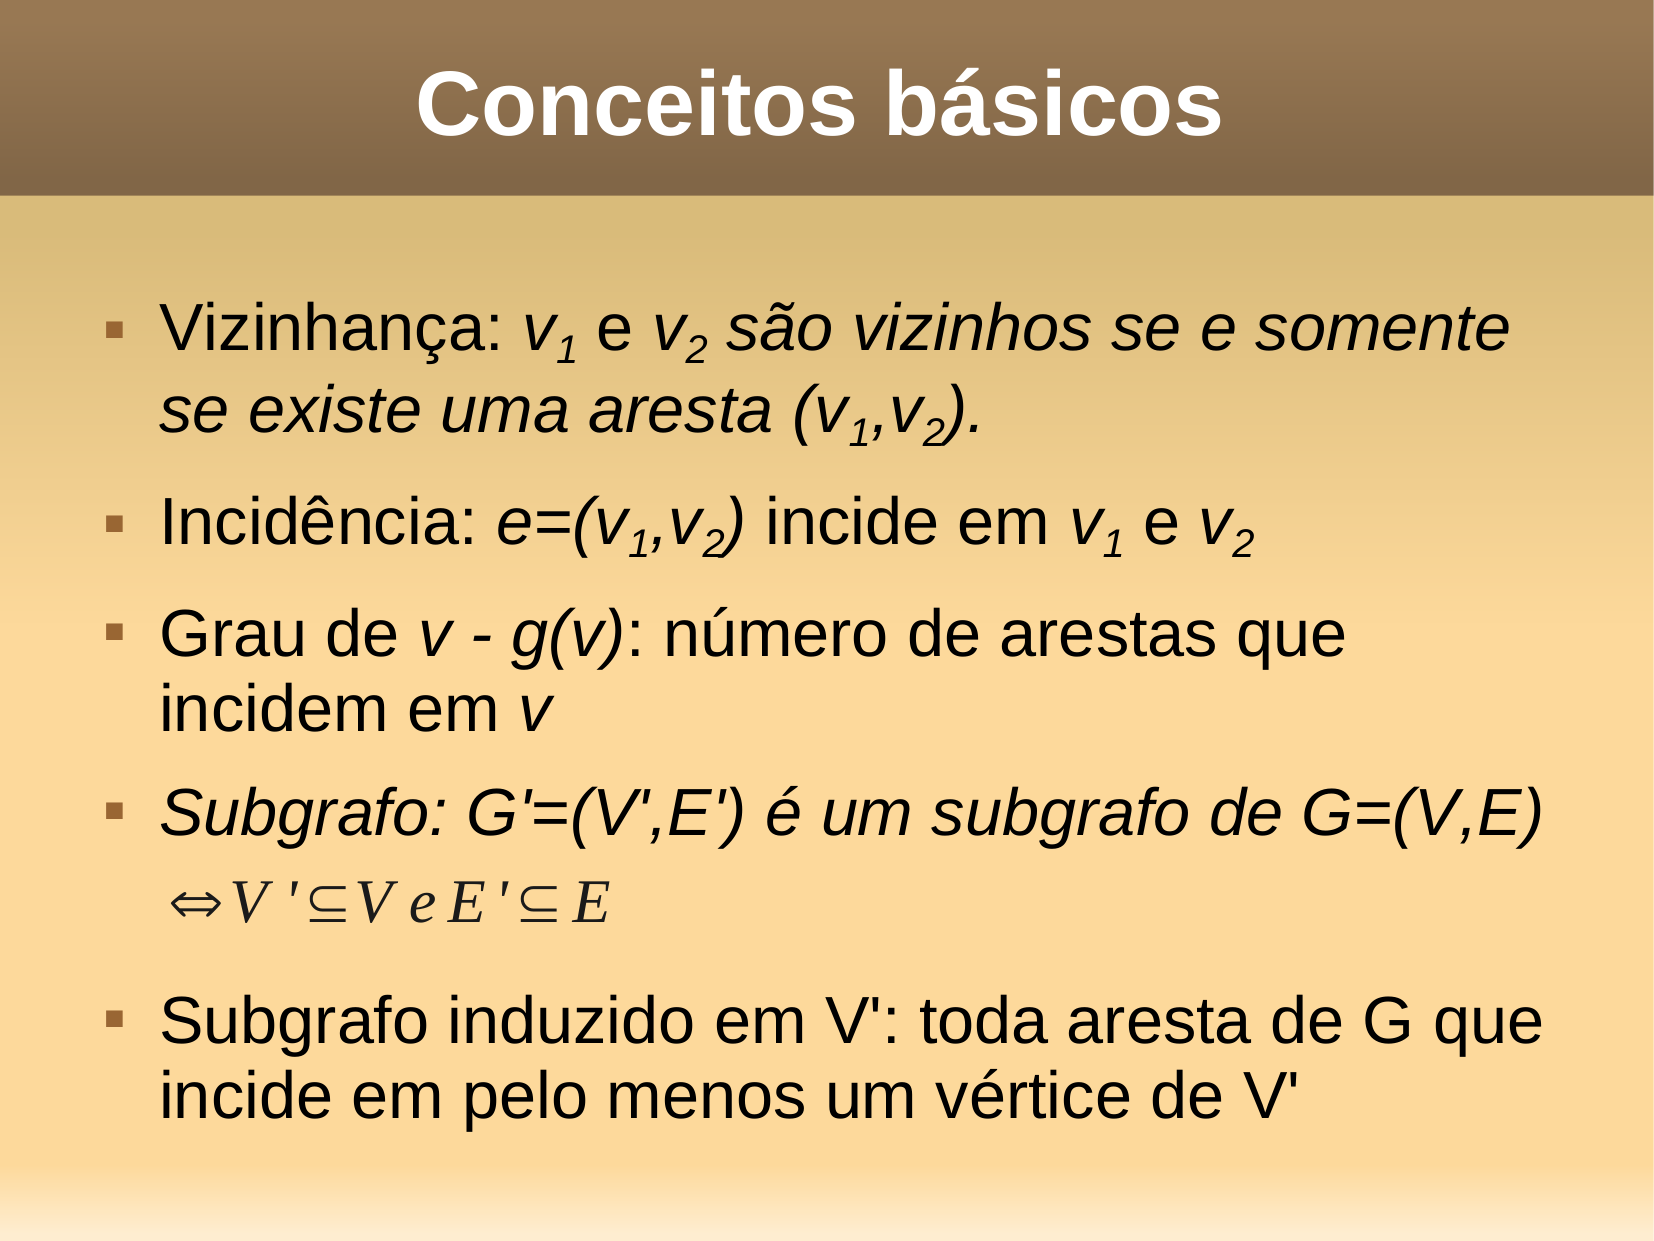

# Conceitos básicos
Vizinhança: v1 e v2 são vizinhos se e somente se existe uma aresta (v1,v2).
Incidência: e=(v1,v2) incide em v1 e v2
Grau de v - g(v): número de arestas que incidem em v
Subgrafo: G'=(V',E') é um subgrafo de G=(V,E)
Subgrafo induzido em V': toda aresta de G que incide em pelo menos um vértice de V'